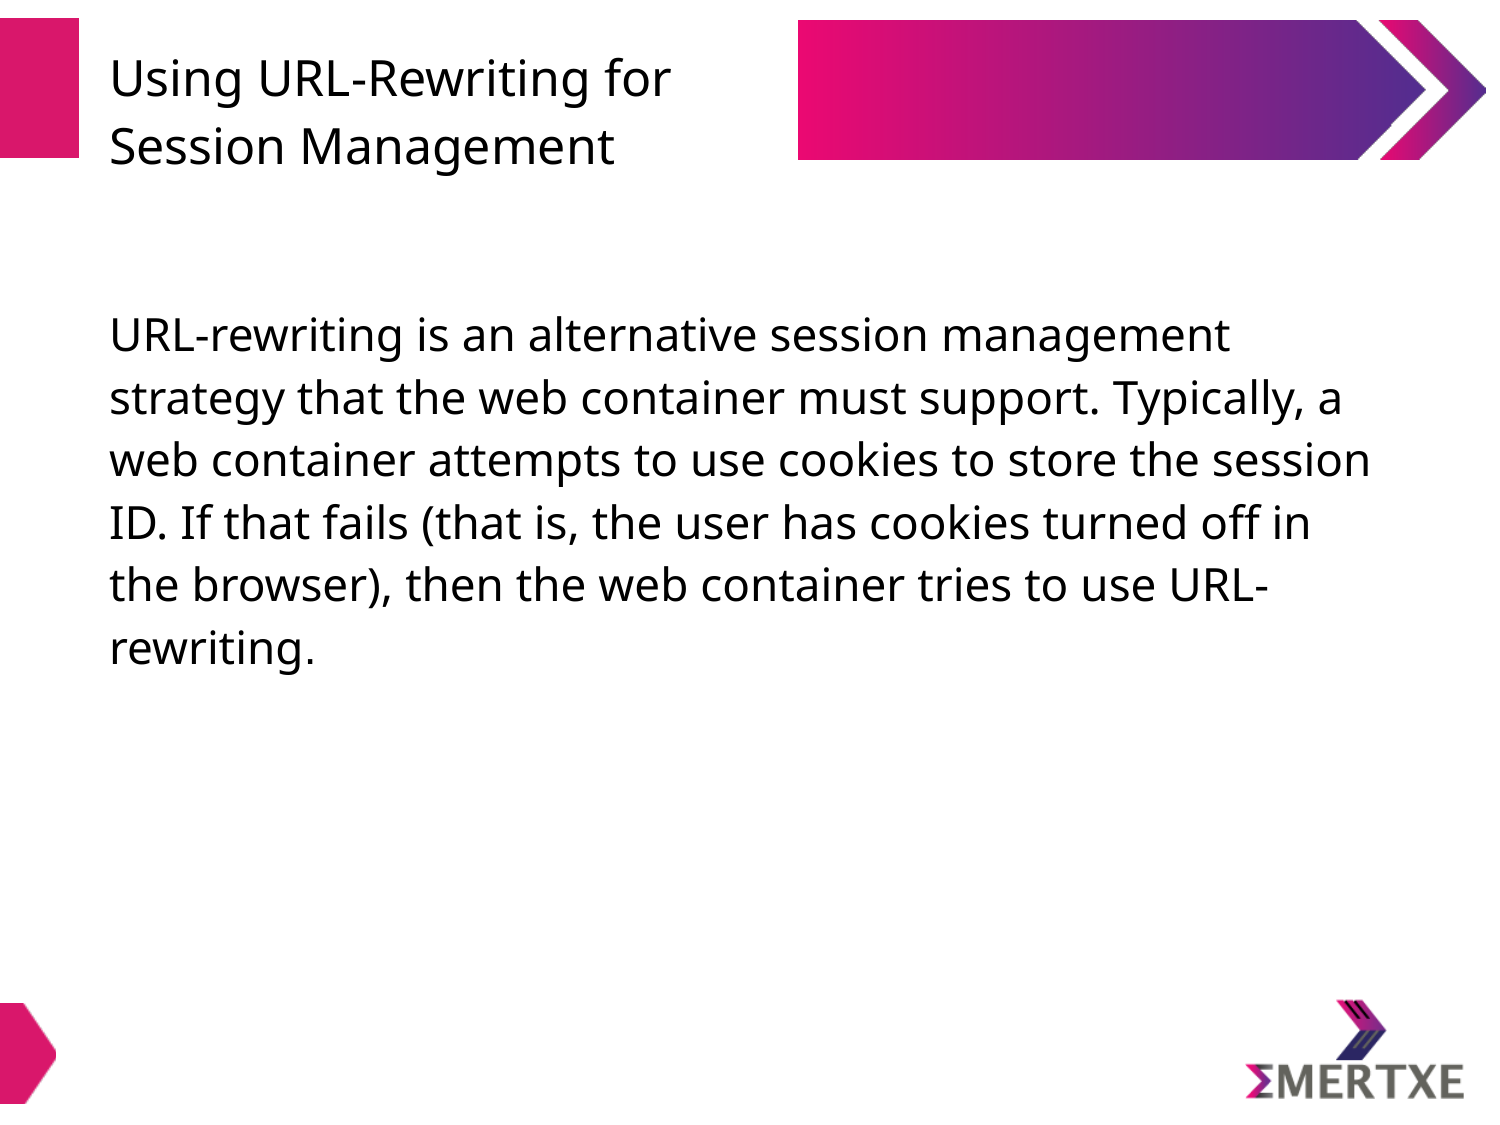

Using URL-Rewriting for Session Management
URL-rewriting is an alternative session management strategy that the web container must support. Typically, a web container attempts to use cookies to store the session ID. If that fails (that is, the user has cookies turned off in the browser), then the web container tries to use URL-rewriting.